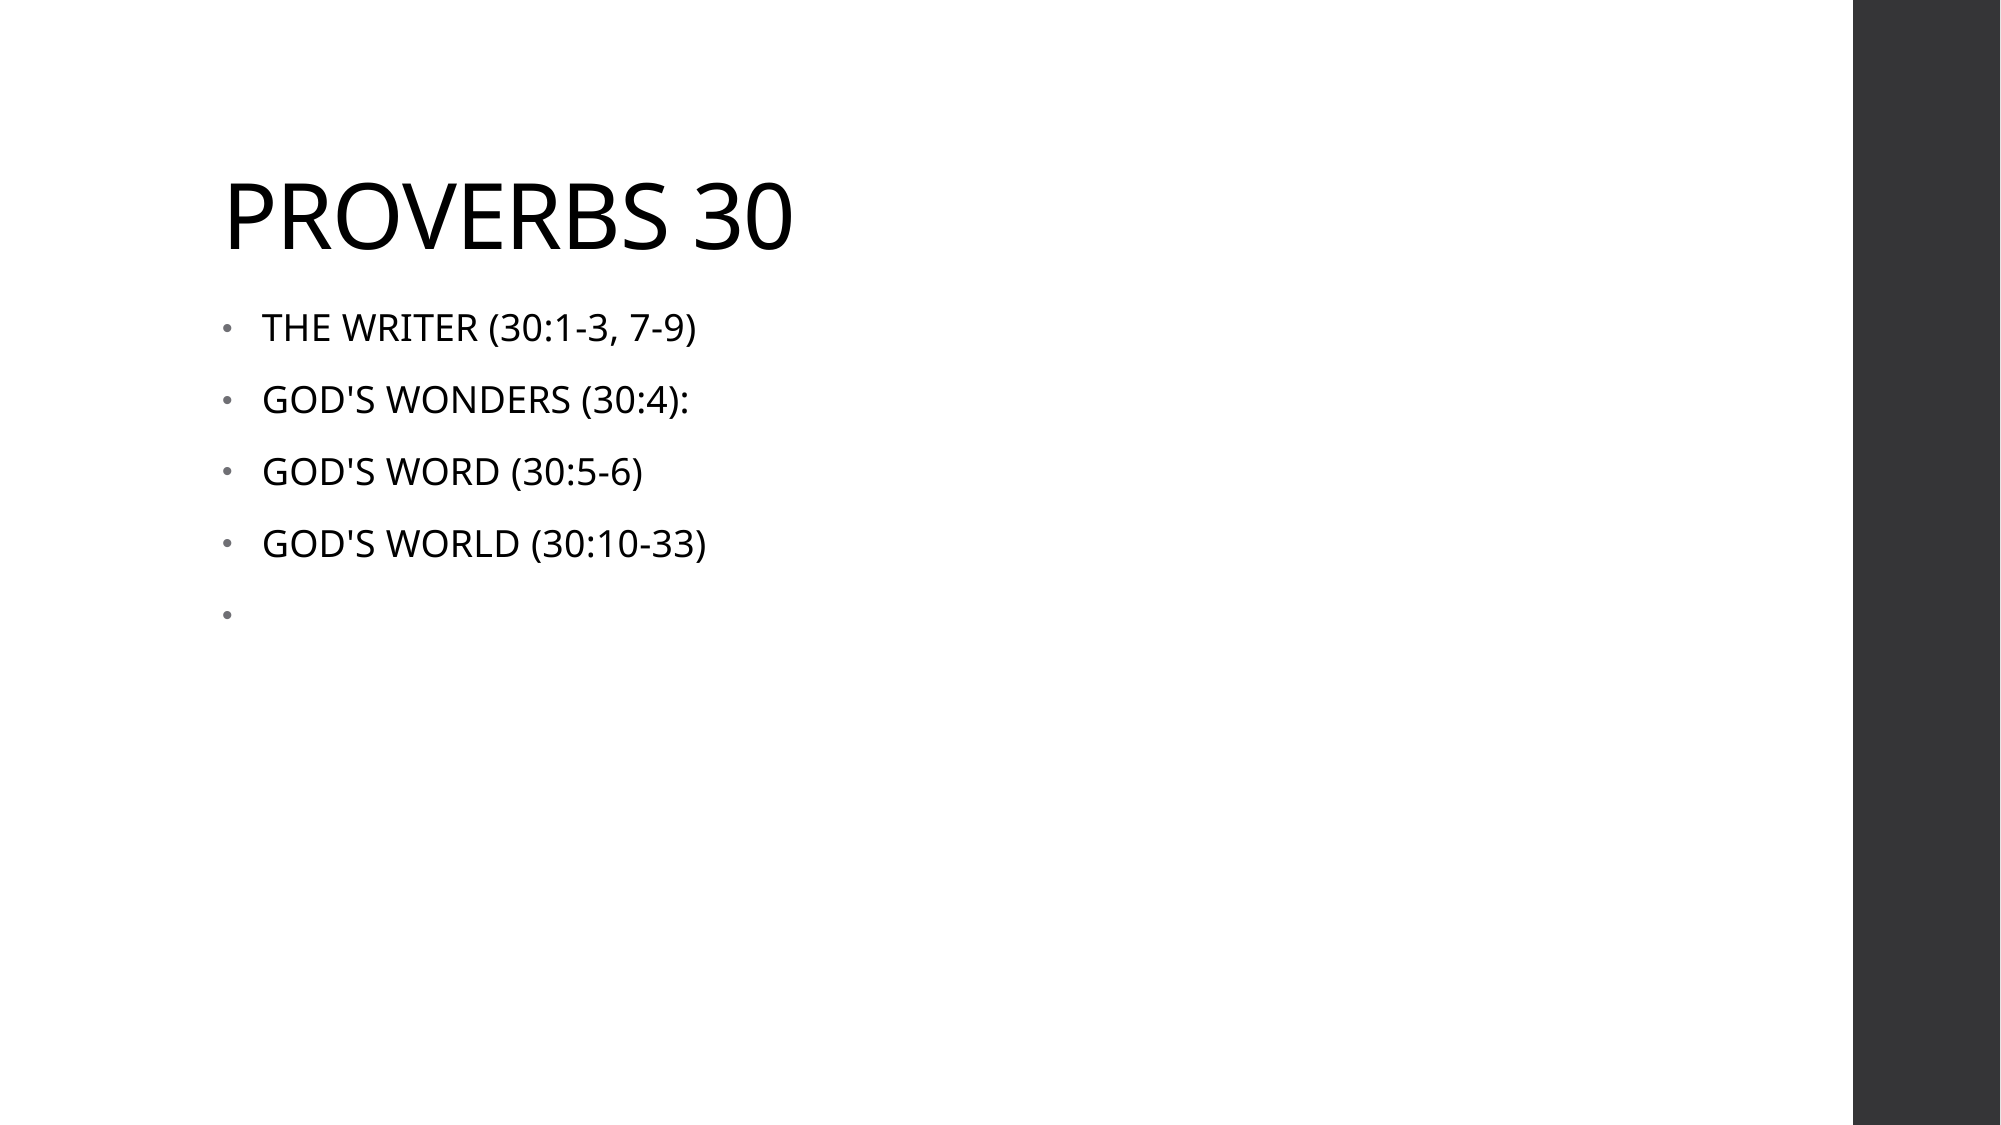

# PROVERBS 30
 THE WRITER (30:1-3, 7-9)
 GOD'S WONDERS (30:4):
 GOD'S WORD (30:5-6)
 GOD'S WORLD (30:10-33)